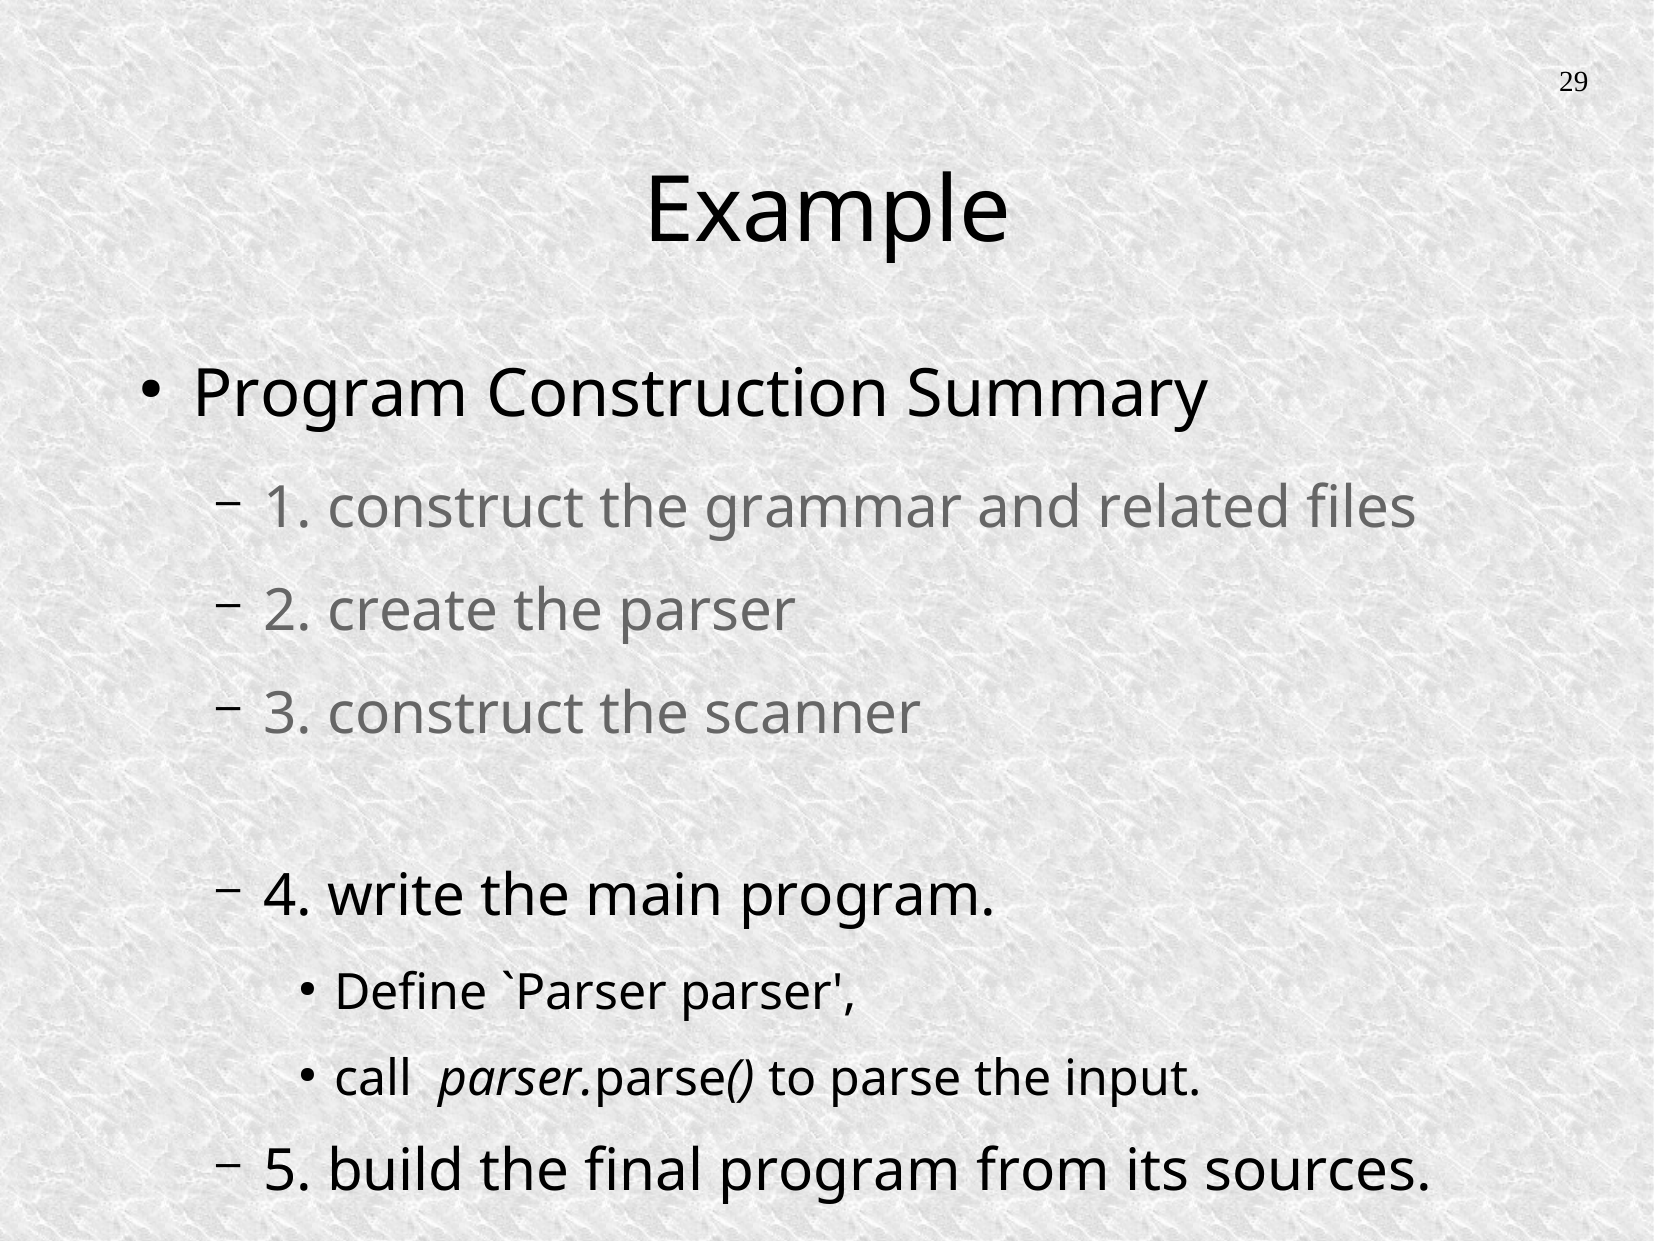

29
# Example
Program Construction Summary
1. construct the grammar and related files
2. create the parser
3. construct the scanner
4. write the main program.
Define `Parser parser',
call parser.parse() to parse the input.
5. build the final program from its sources.